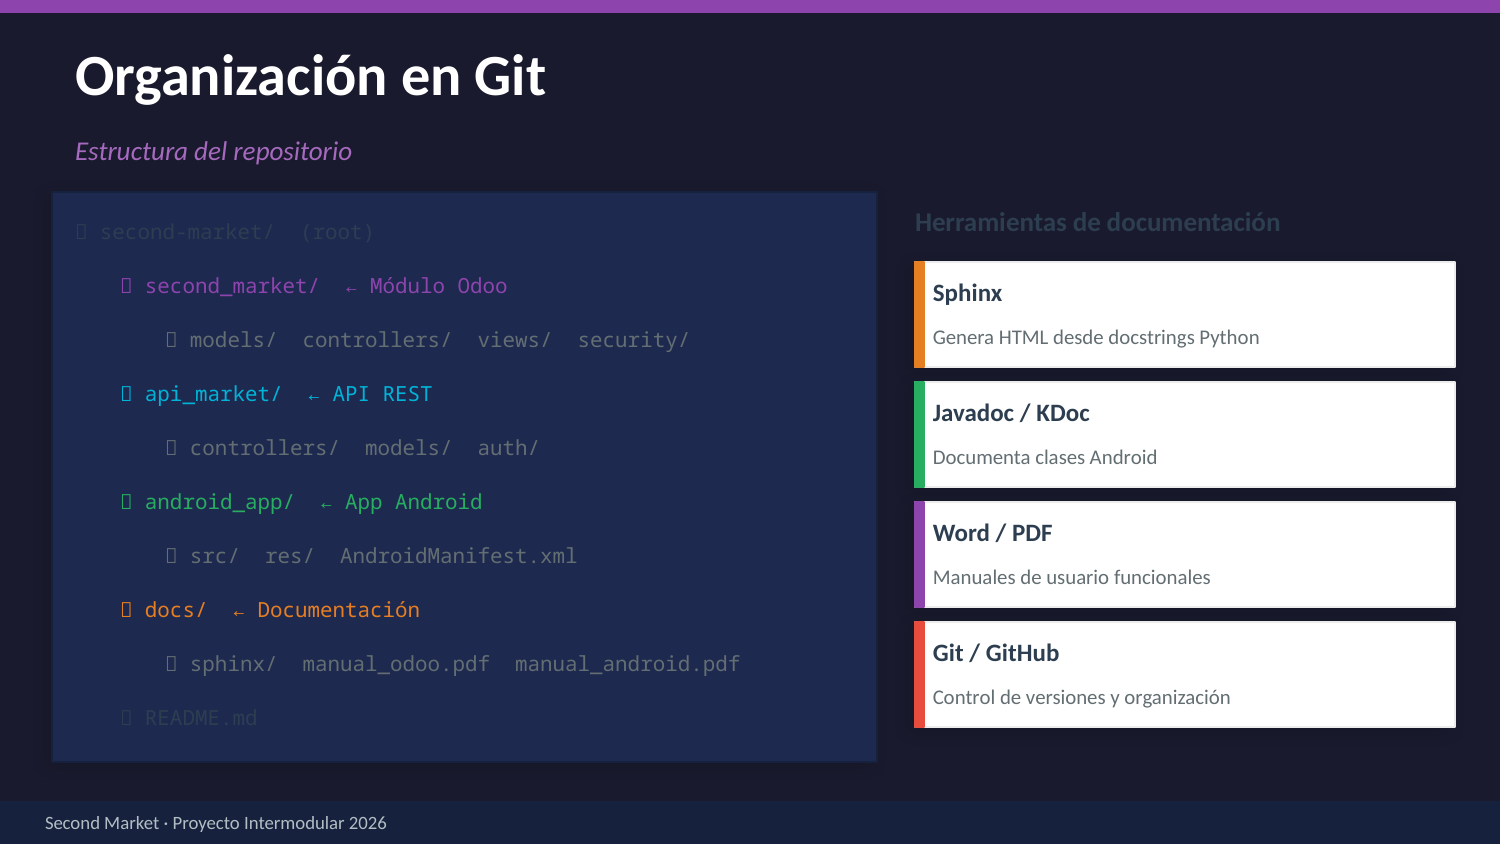

Organización en Git
Estructura del repositorio
Herramientas de documentación
📁 second-market/ (root)
📁 second_market/ ← Módulo Odoo
Sphinx
📄 models/ controllers/ views/ security/
Genera HTML desde docstrings Python
📁 api_market/ ← API REST
Javadoc / KDoc
📄 controllers/ models/ auth/
Documenta clases Android
📁 android_app/ ← App Android
Word / PDF
📄 src/ res/ AndroidManifest.xml
Manuales de usuario funcionales
📁 docs/ ← Documentación
Git / GitHub
📄 sphinx/ manual_odoo.pdf manual_android.pdf
Control de versiones y organización
📄 README.md
Second Market · Proyecto Intermodular 2026